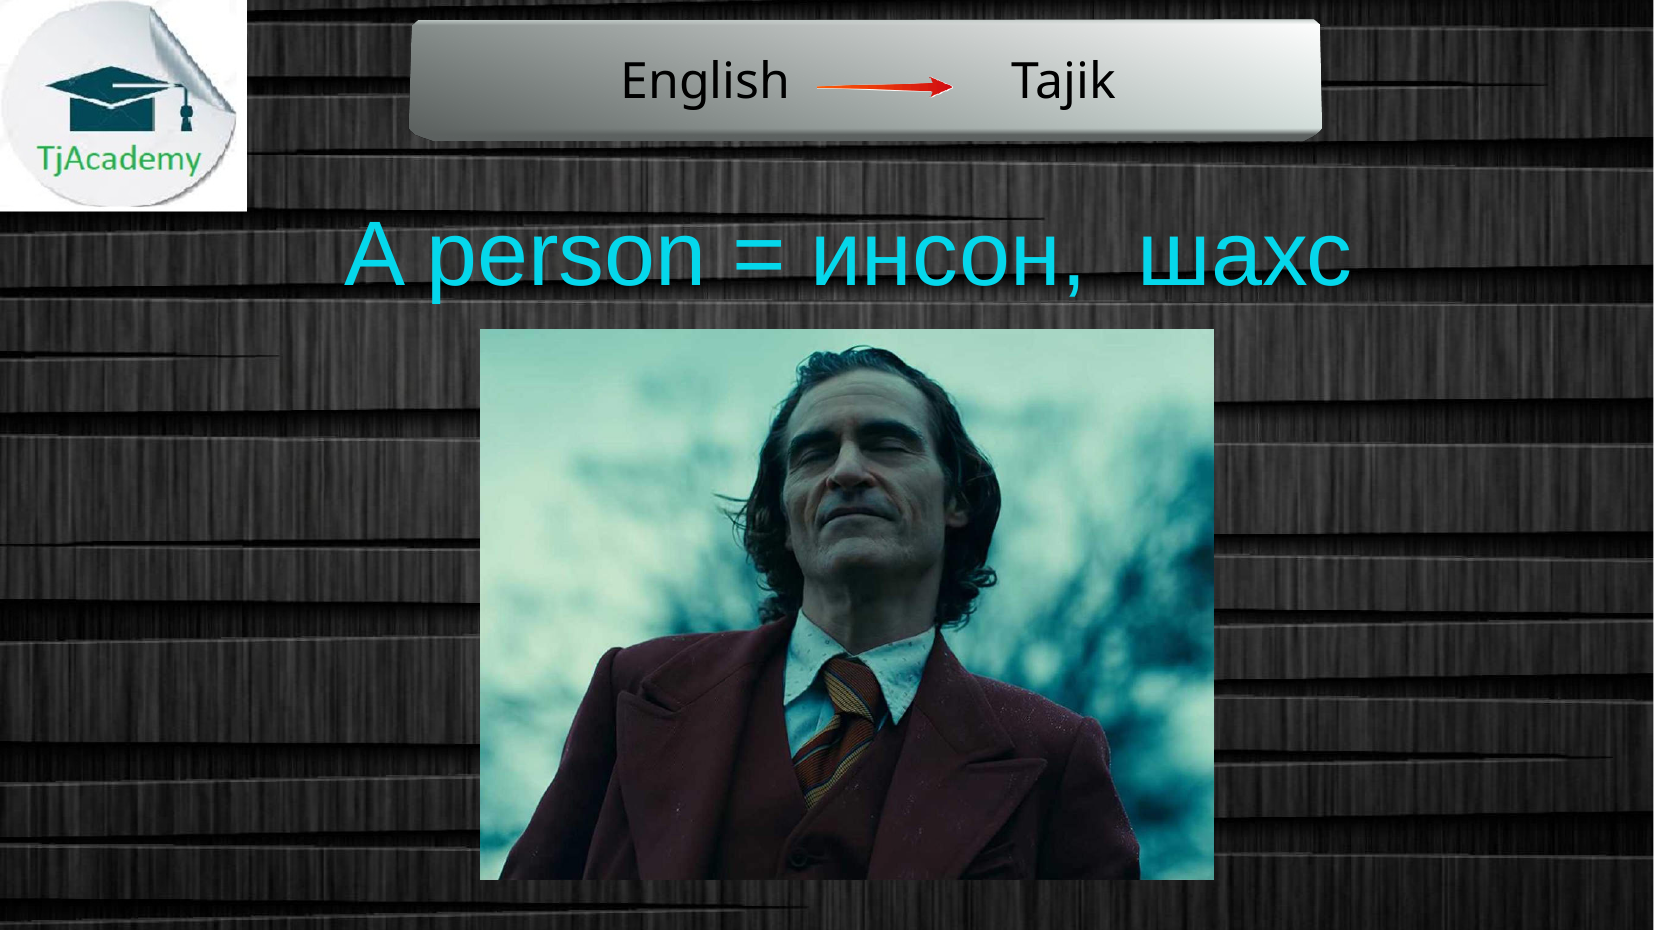

English Tajik
#
A person = инсон, шахс